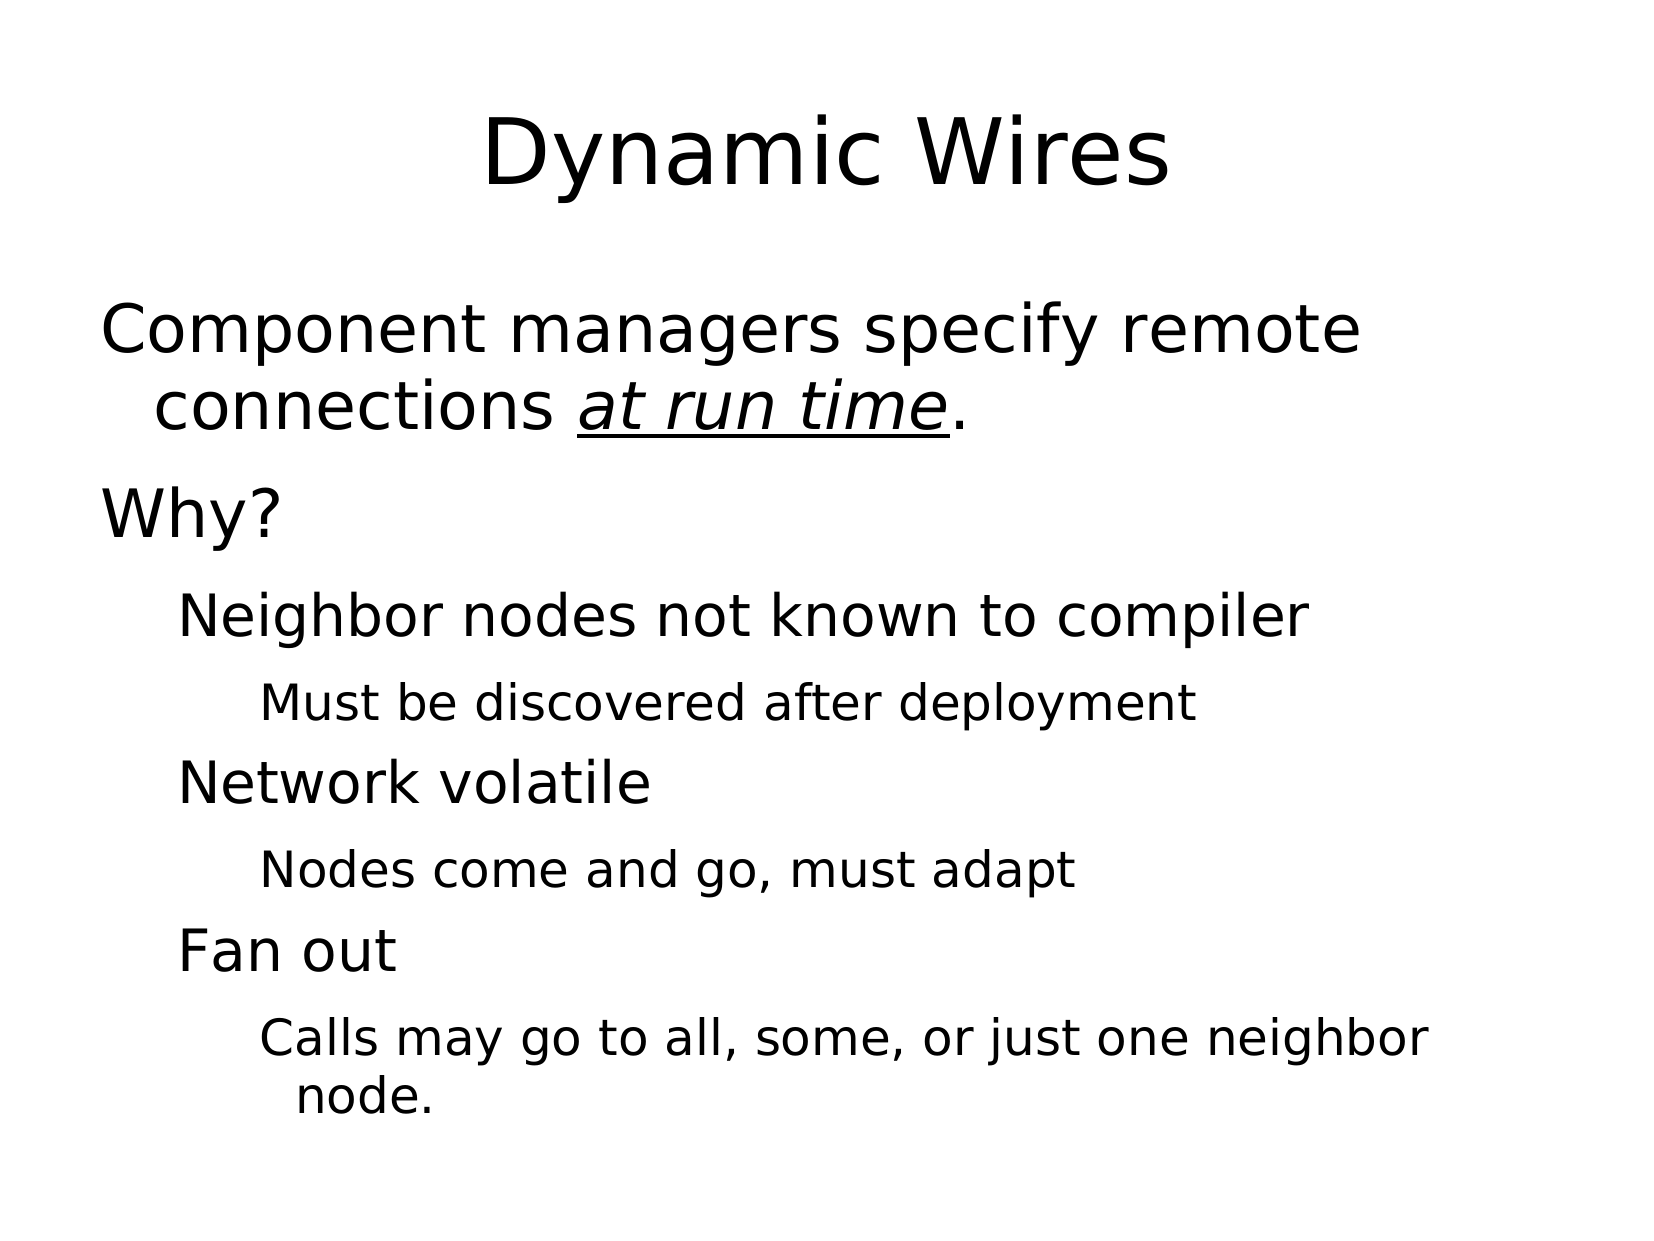

# Dynamic Wires
Component managers specify remote connections at run time.
Why?
Neighbor nodes not known to compiler
Must be discovered after deployment
Network volatile
Nodes come and go, must adapt
Fan out
Calls may go to all, some, or just one neighbor node.